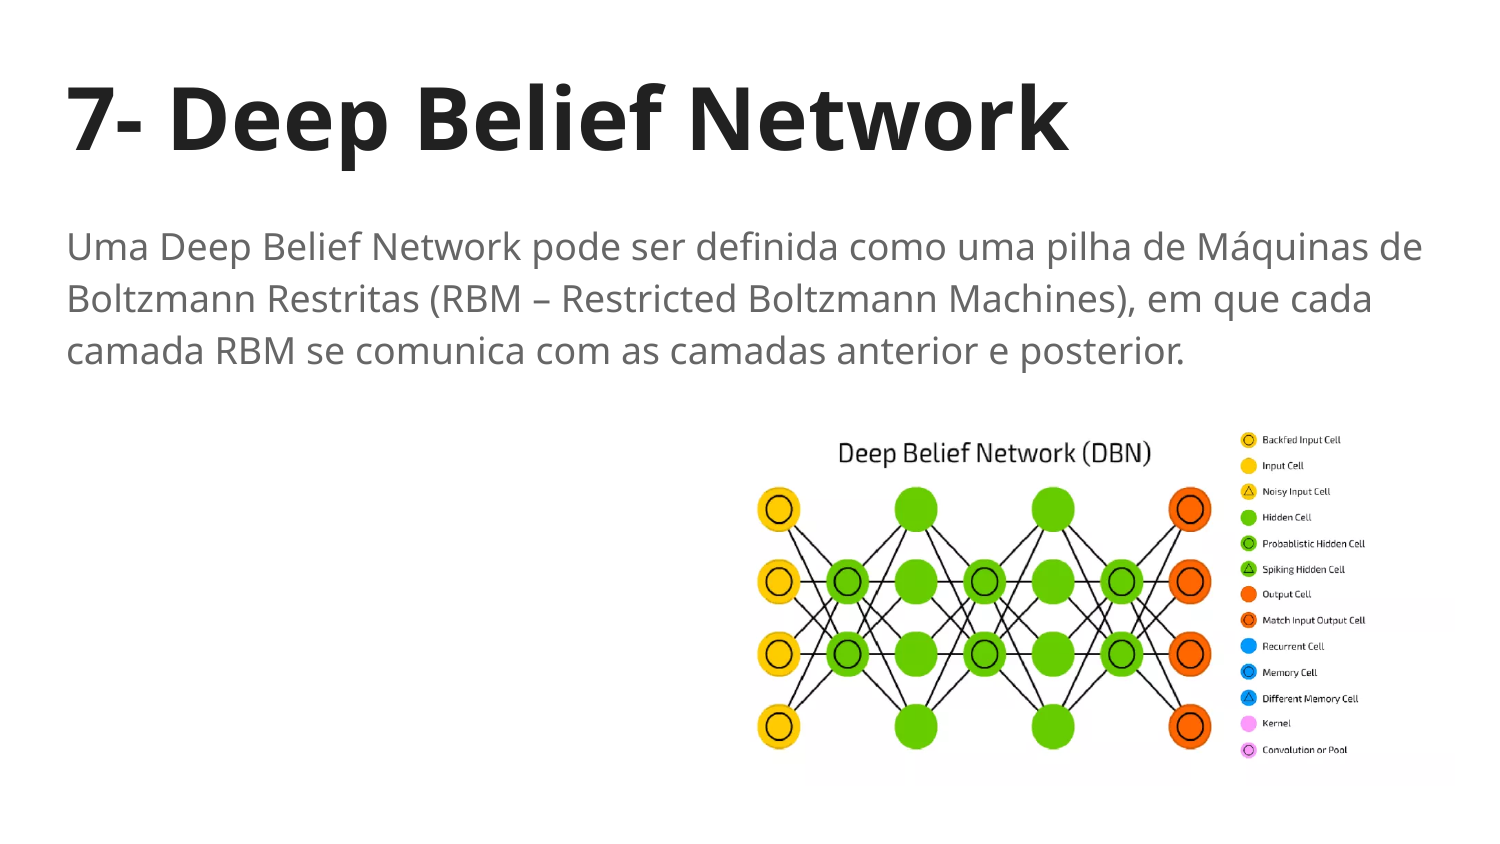

# 7- Deep Belief Network
Uma Deep Belief Network pode ser definida como uma pilha de Máquinas de Boltzmann Restritas (RBM – Restricted Boltzmann Machines), em que cada camada RBM se comunica com as camadas anterior e posterior.